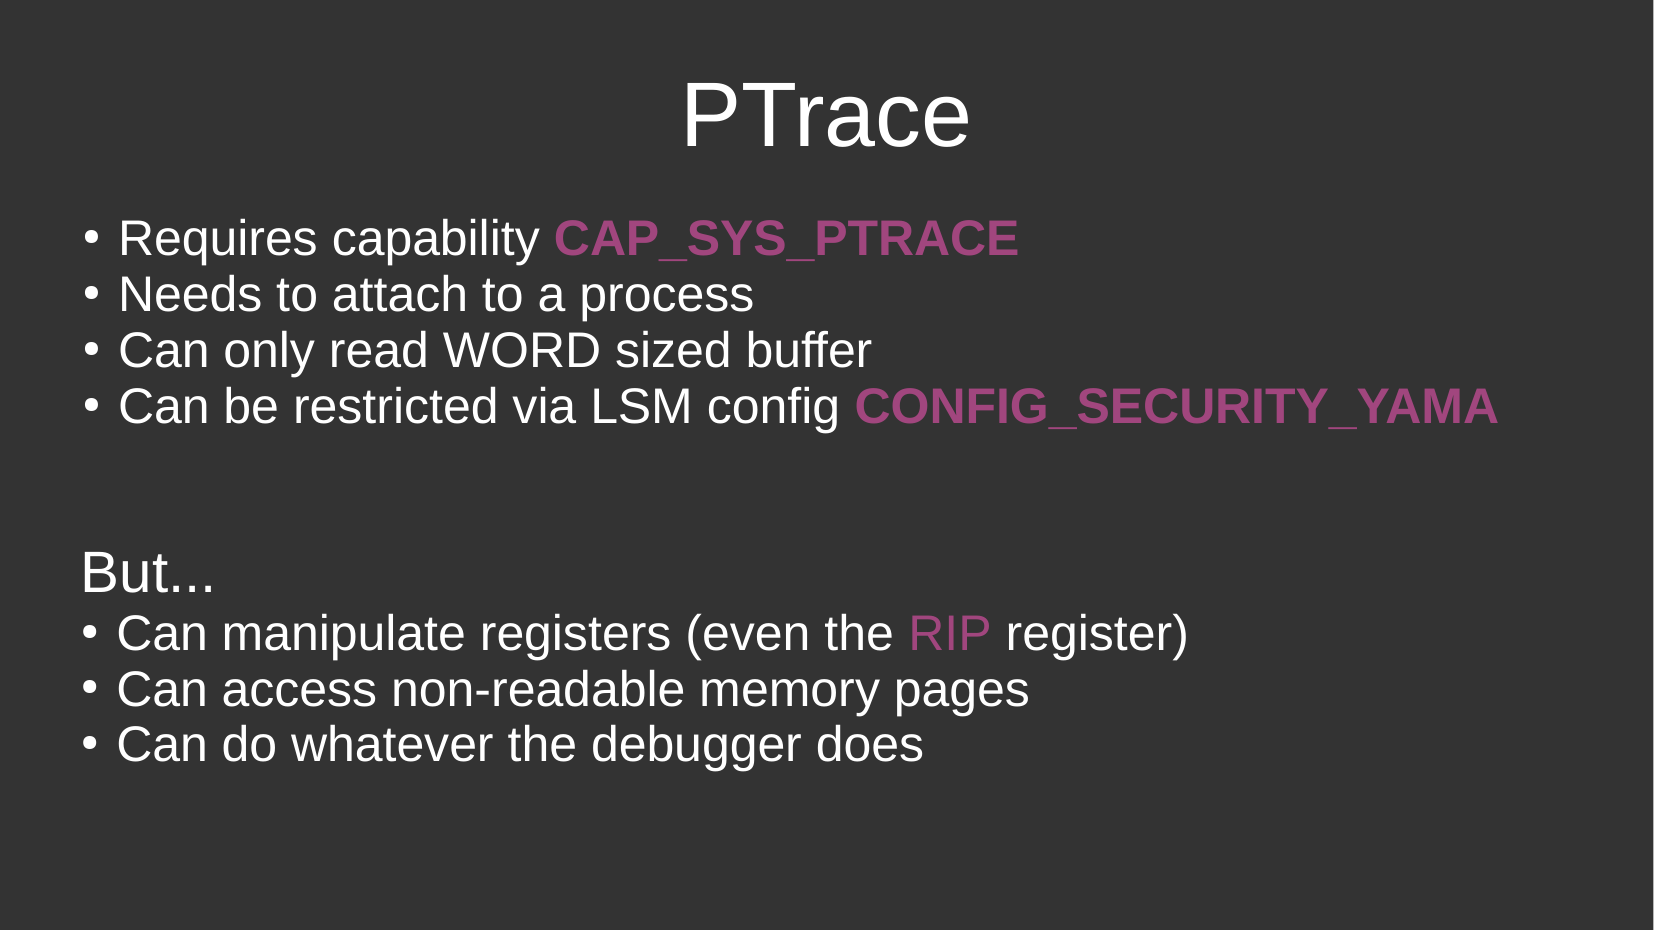

# PTrace
Requires capability CAP_SYS_PTRACE
Needs to attach to a process
Can only read WORD sized buffer
Can be restricted via LSM config CONFIG_SECURITY_YAMA
But...
Can manipulate registers (even the RIP register)
Can access non-readable memory pages
Can do whatever the debugger does